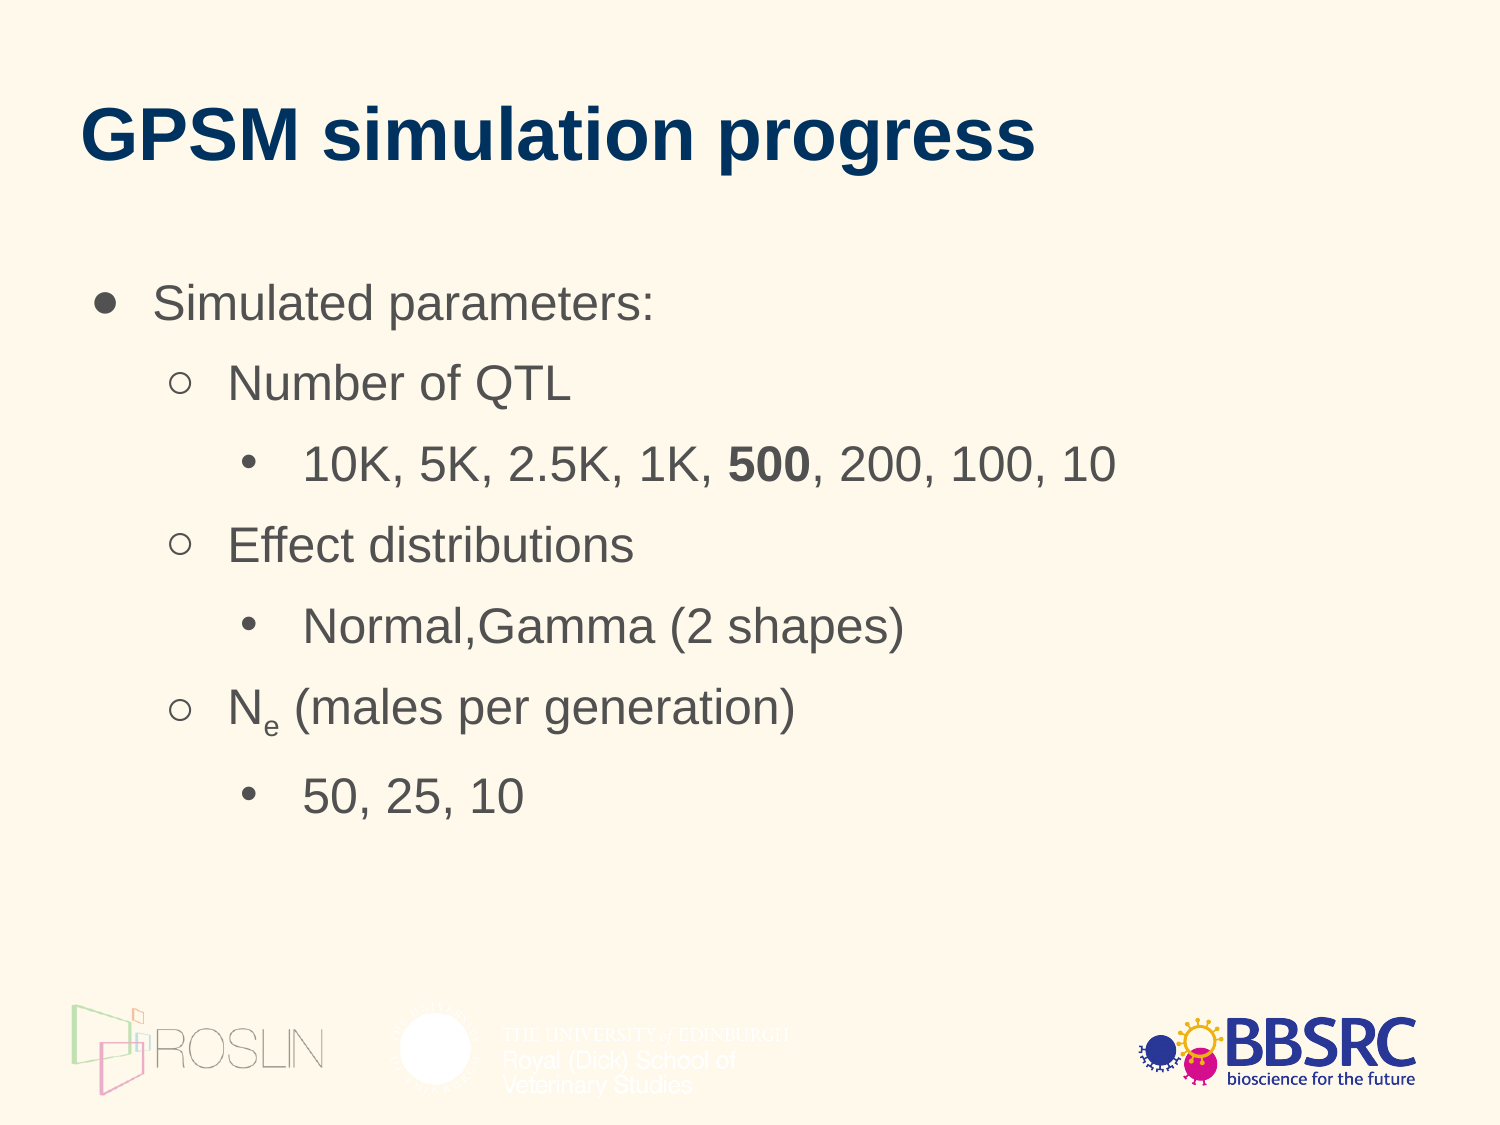

# GPSM simulation progress
Simulated parameters:
Number of QTL
10K, 5K, 2.5K, 1K, 500, 200, 100, 10
Effect distributions
Normal,Gamma (2 shapes)
Ne (males per generation)
50, 25, 10